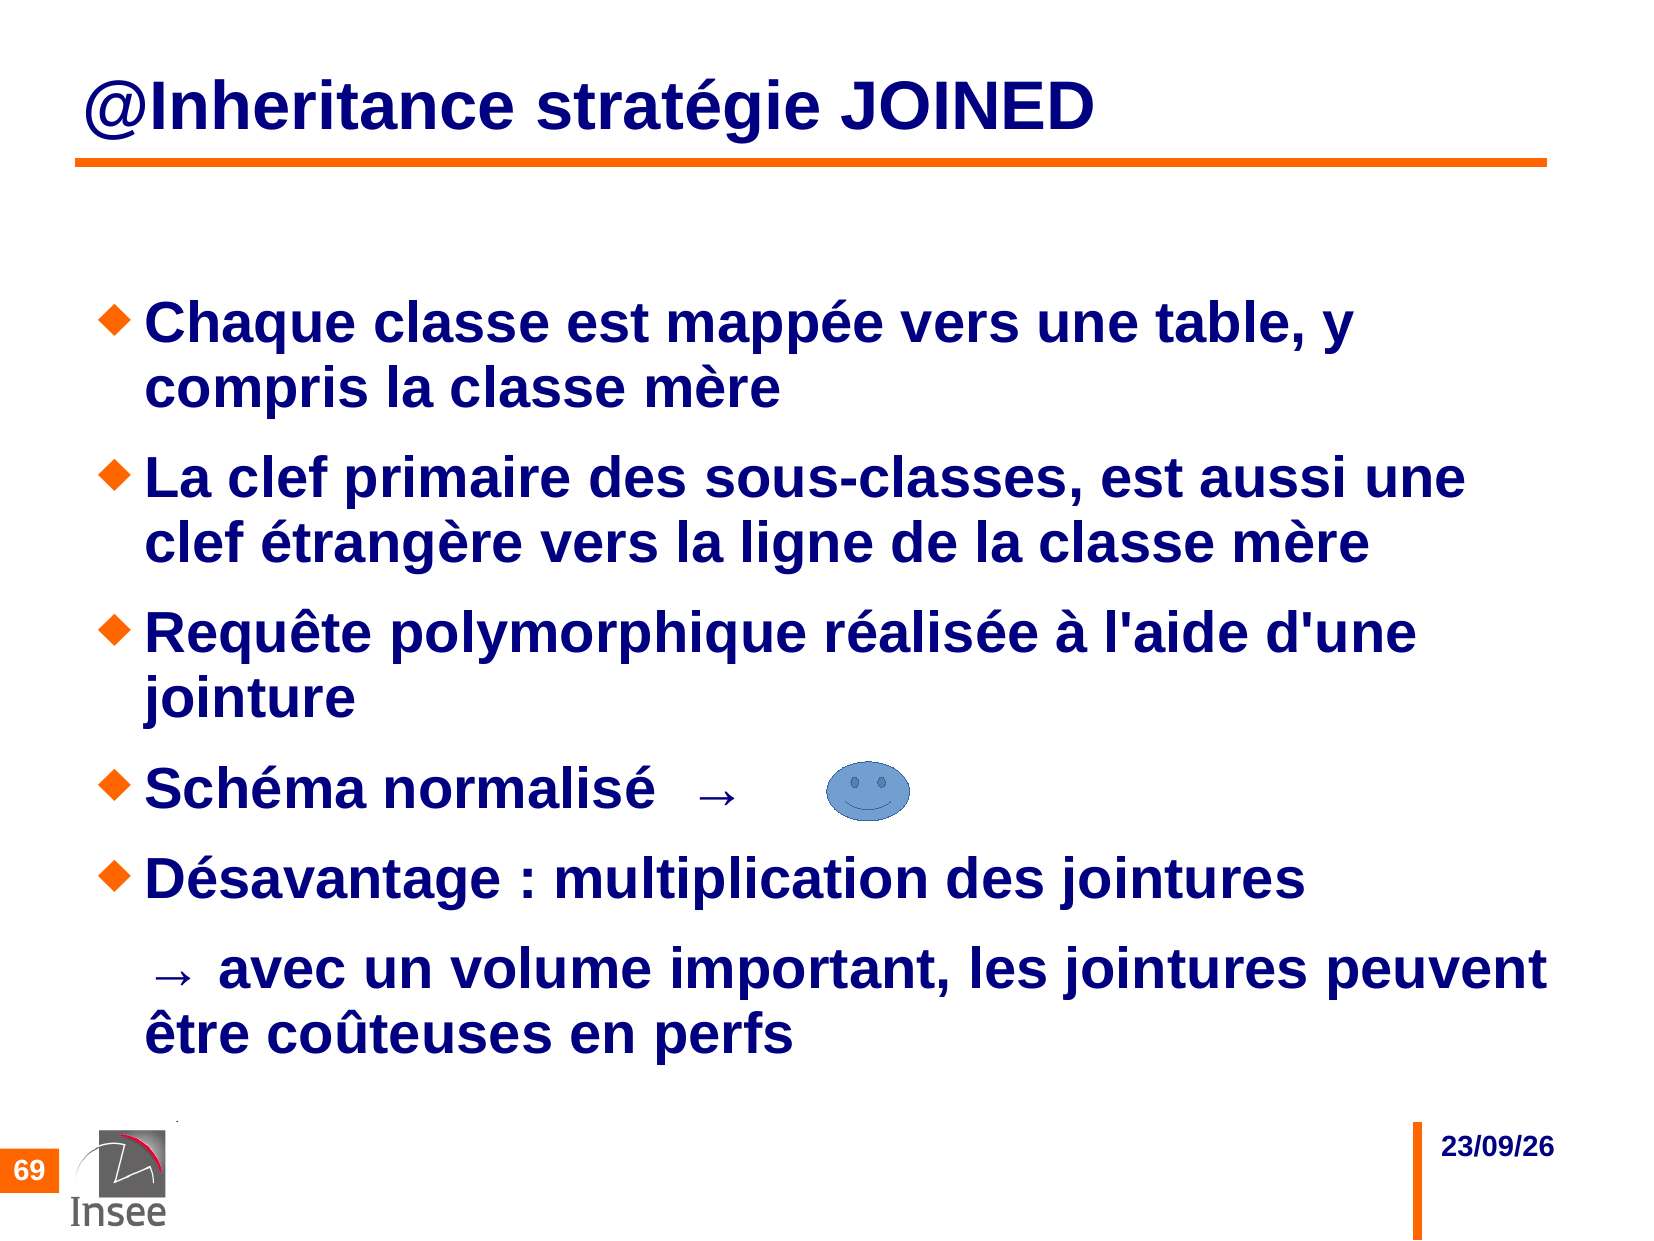

# @Inheritance stratégie JOINED
Chaque classe est mappée vers une table, y compris la classe mère
La clef primaire des sous-classes, est aussi une clef étrangère vers la ligne de la classe mère
Requête polymorphique réalisée à l'aide d'une jointure
Schéma normalisé →
Désavantage : multiplication des jointures
→ avec un volume important, les jointures peuvent être coûteuses en perfs
69